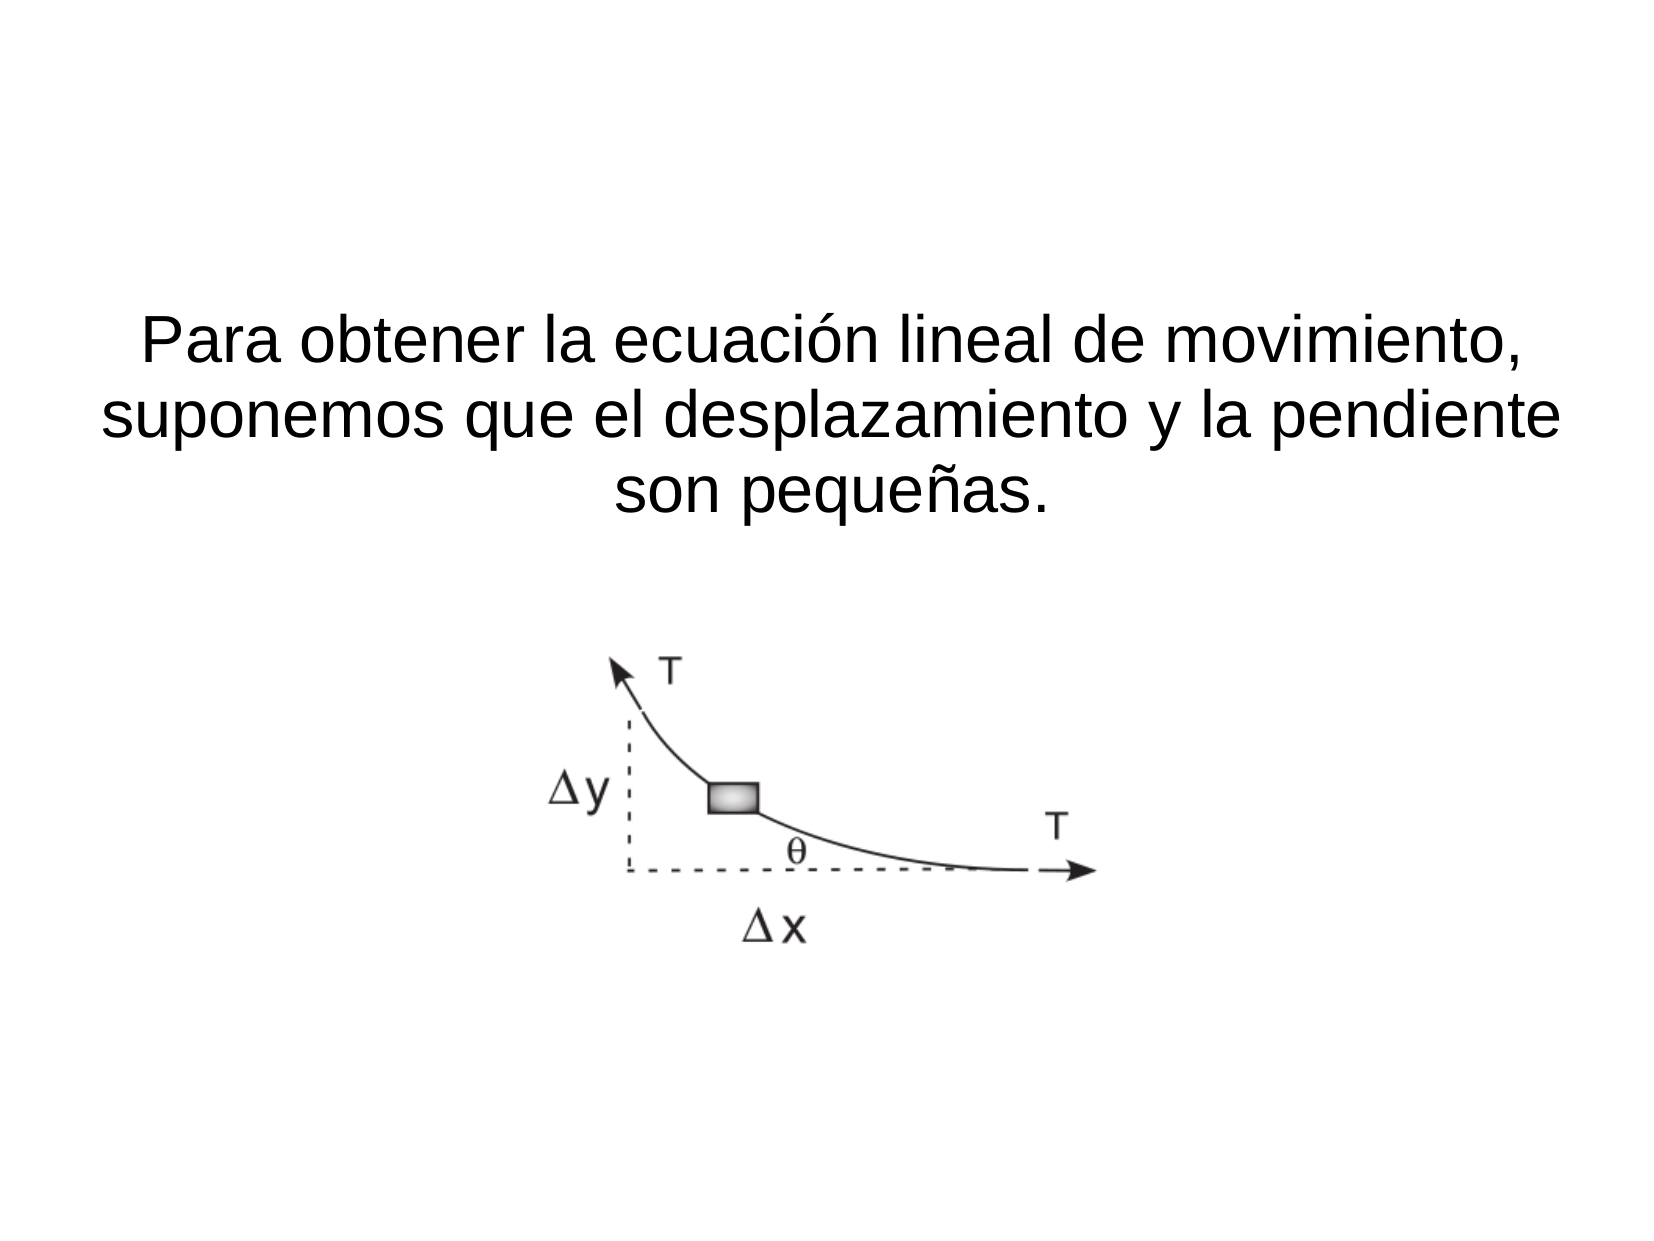

# Para obtener la ecuación lineal de movimiento, suponemos que el desplazamiento y la pendiente son pequeñas.